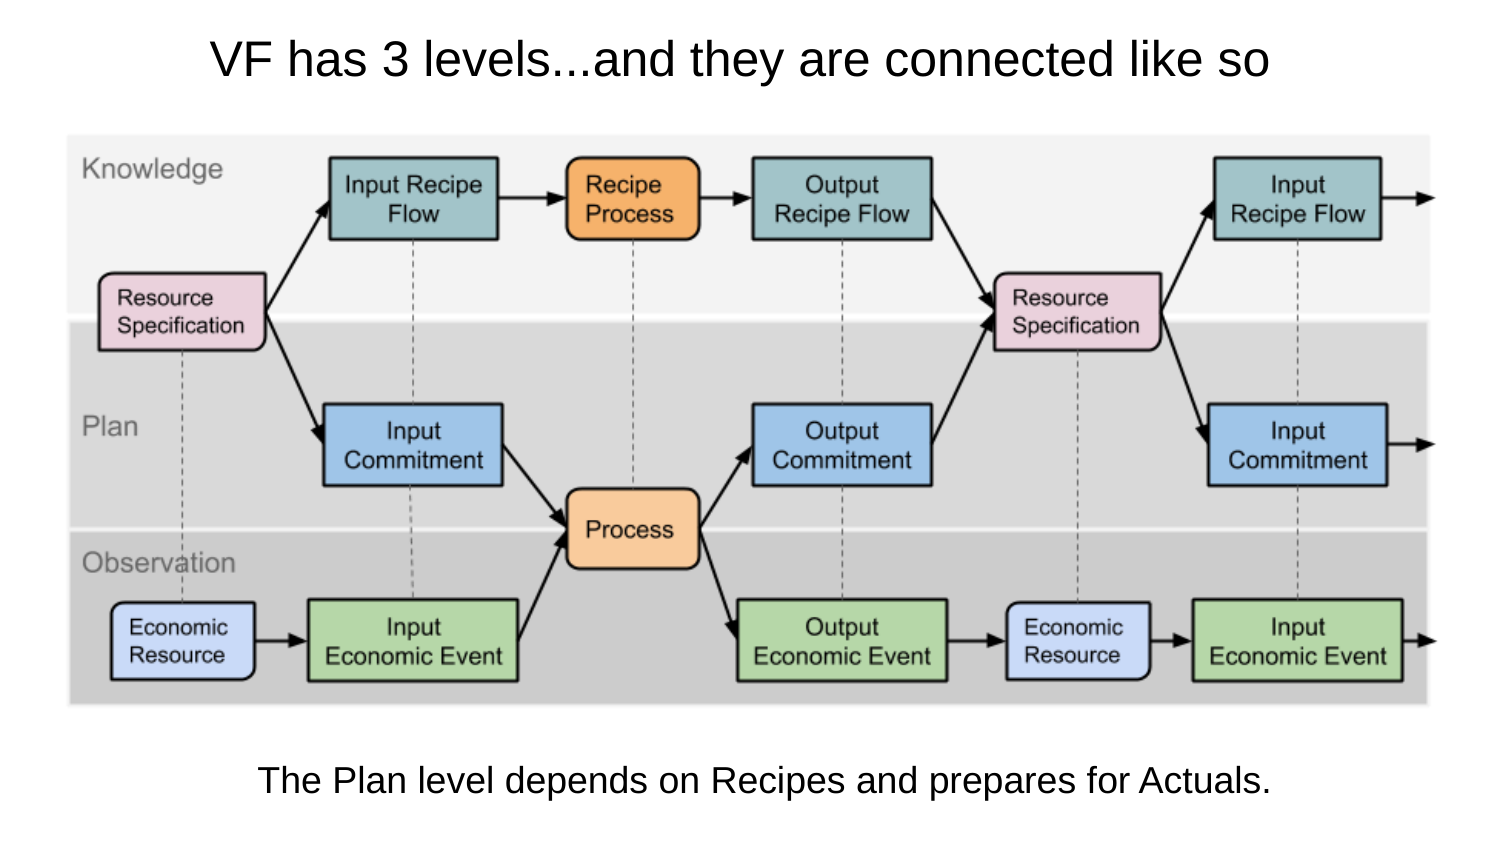

# VF has 3 levels...and they are connected like so
The Plan level depends on Recipes and prepares for Actuals.